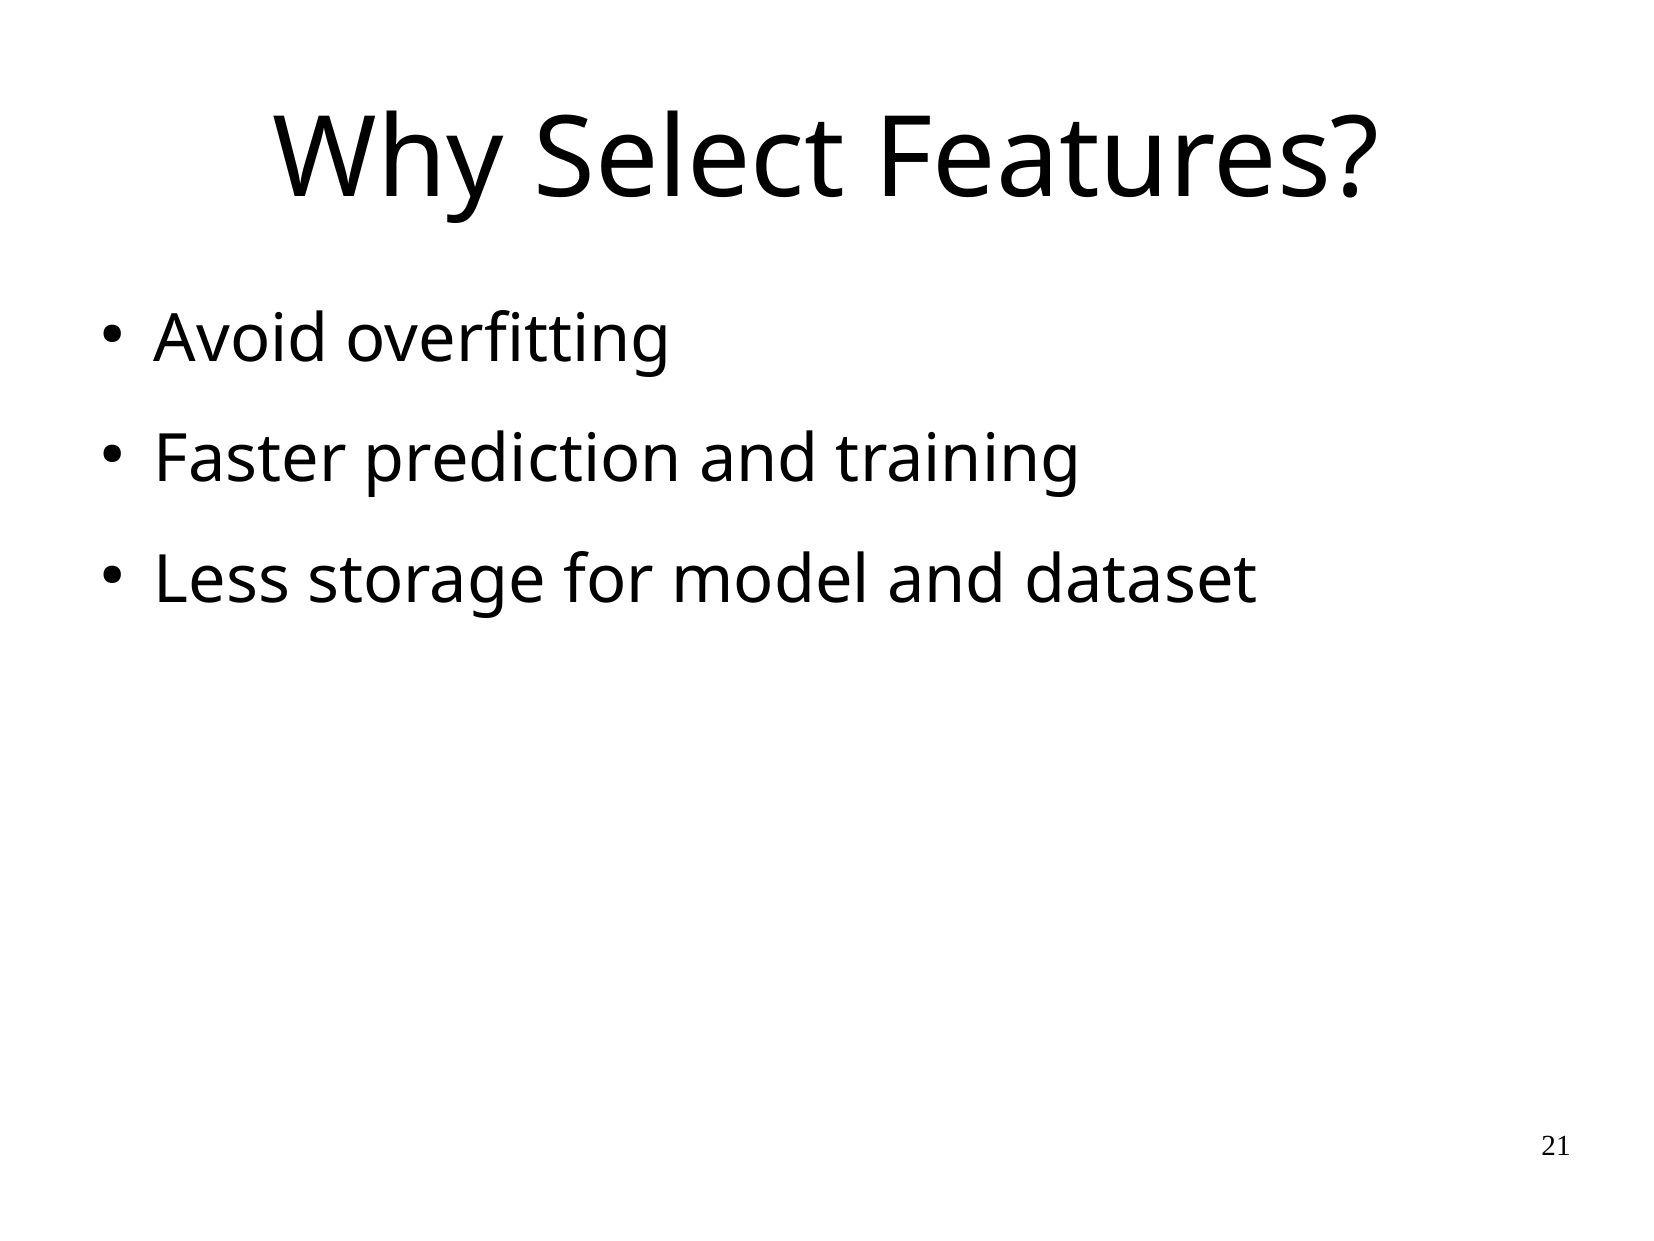

# Why Select Features?
Avoid overfitting
Faster prediction and training
Less storage for model and dataset
21